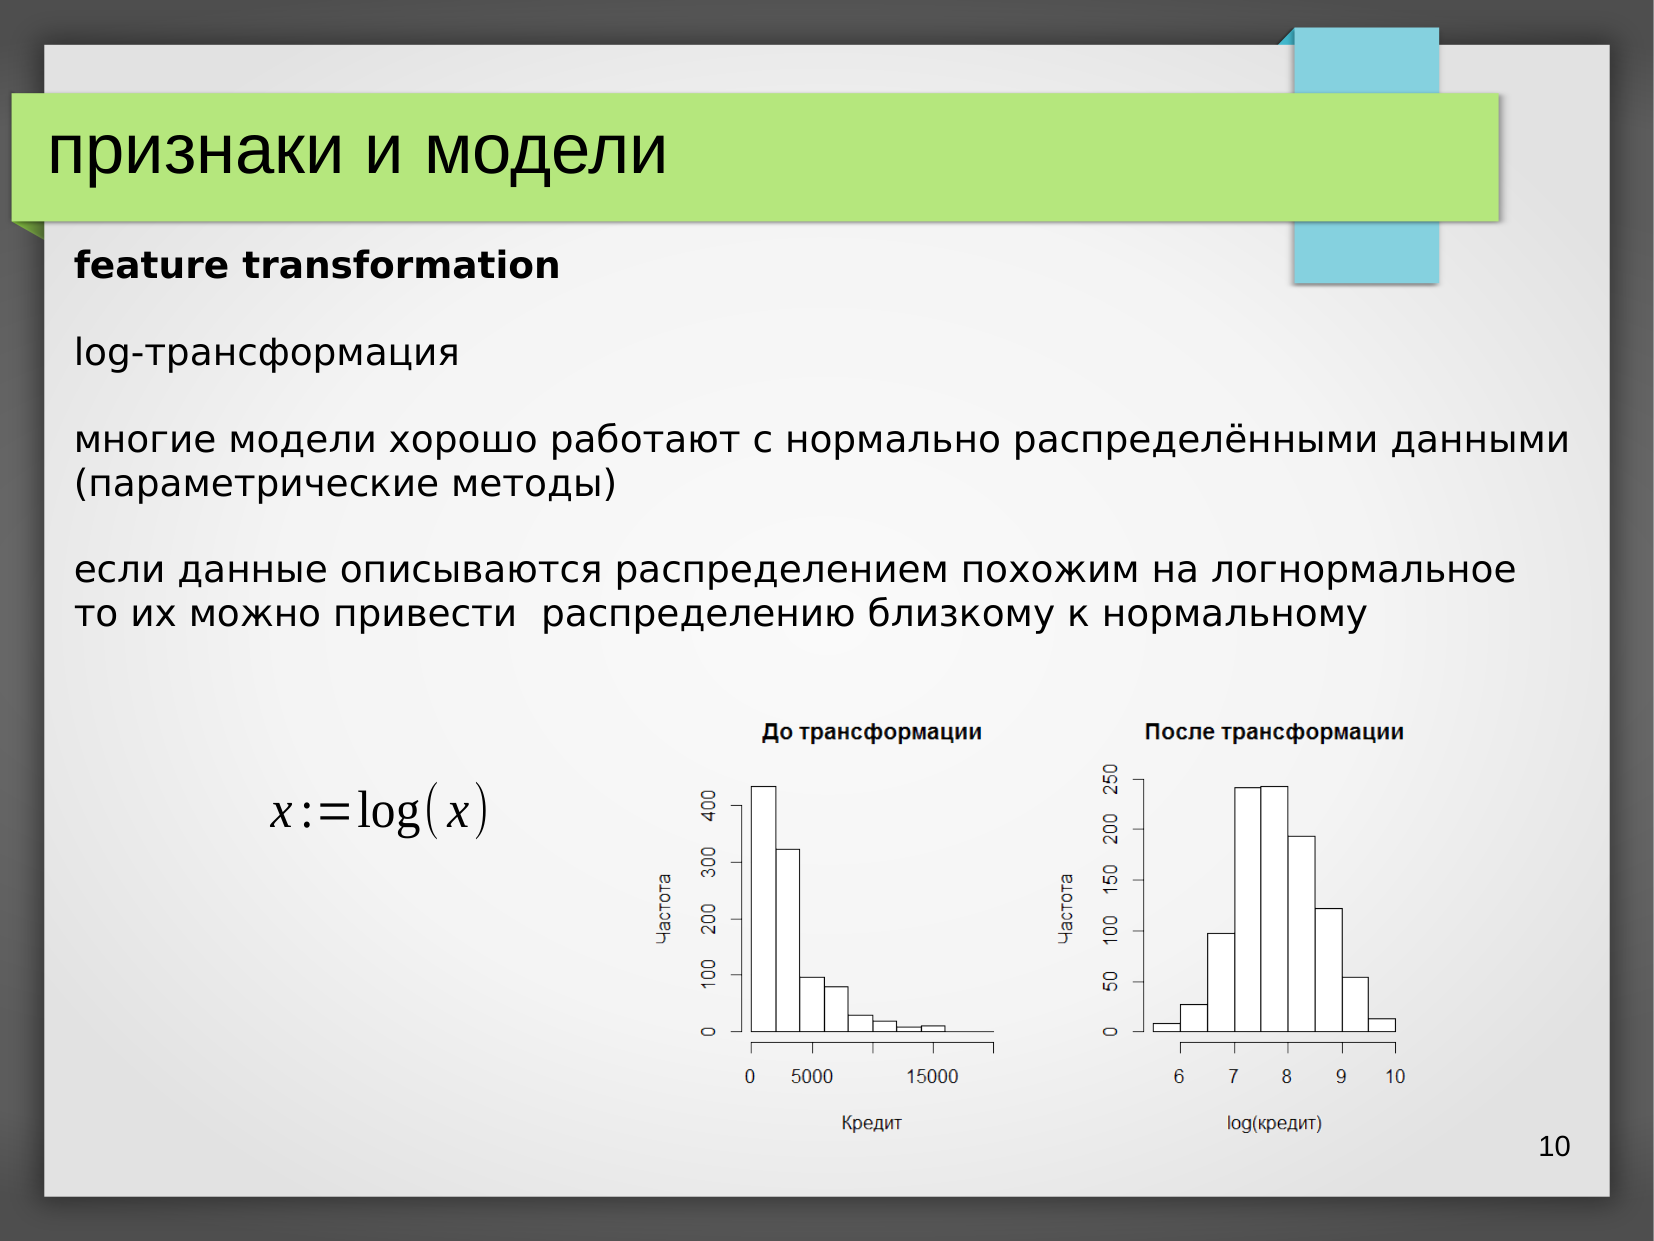

# признаки и модели
feature transformation
log-трансформация
многие модели хорошо работают с нормально распределёнными данными
(параметрические методы)
если данные описываются распределением похожим на логнормальное
то их можно привести распределению близкому к нормальному
10